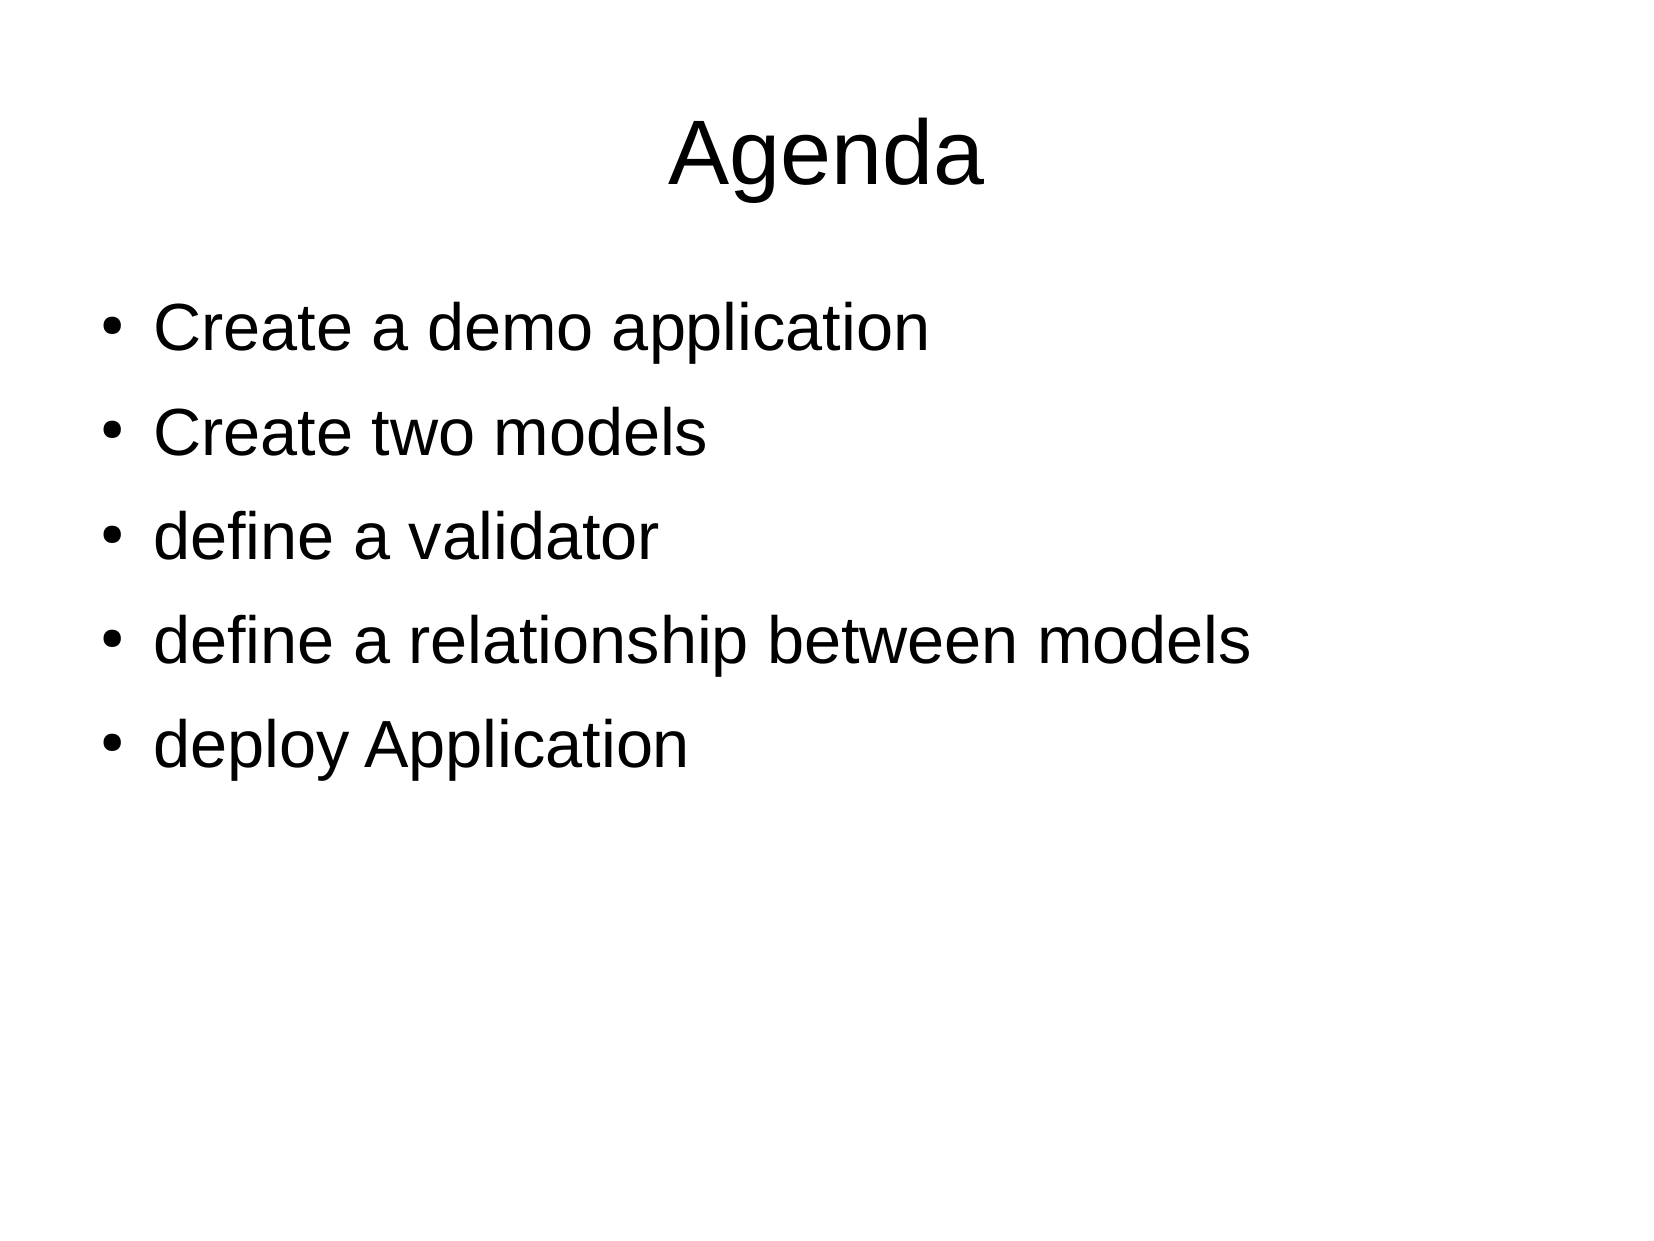

# Agenda
Create a demo application
Create two models
define a validator
define a relationship between models
deploy Application